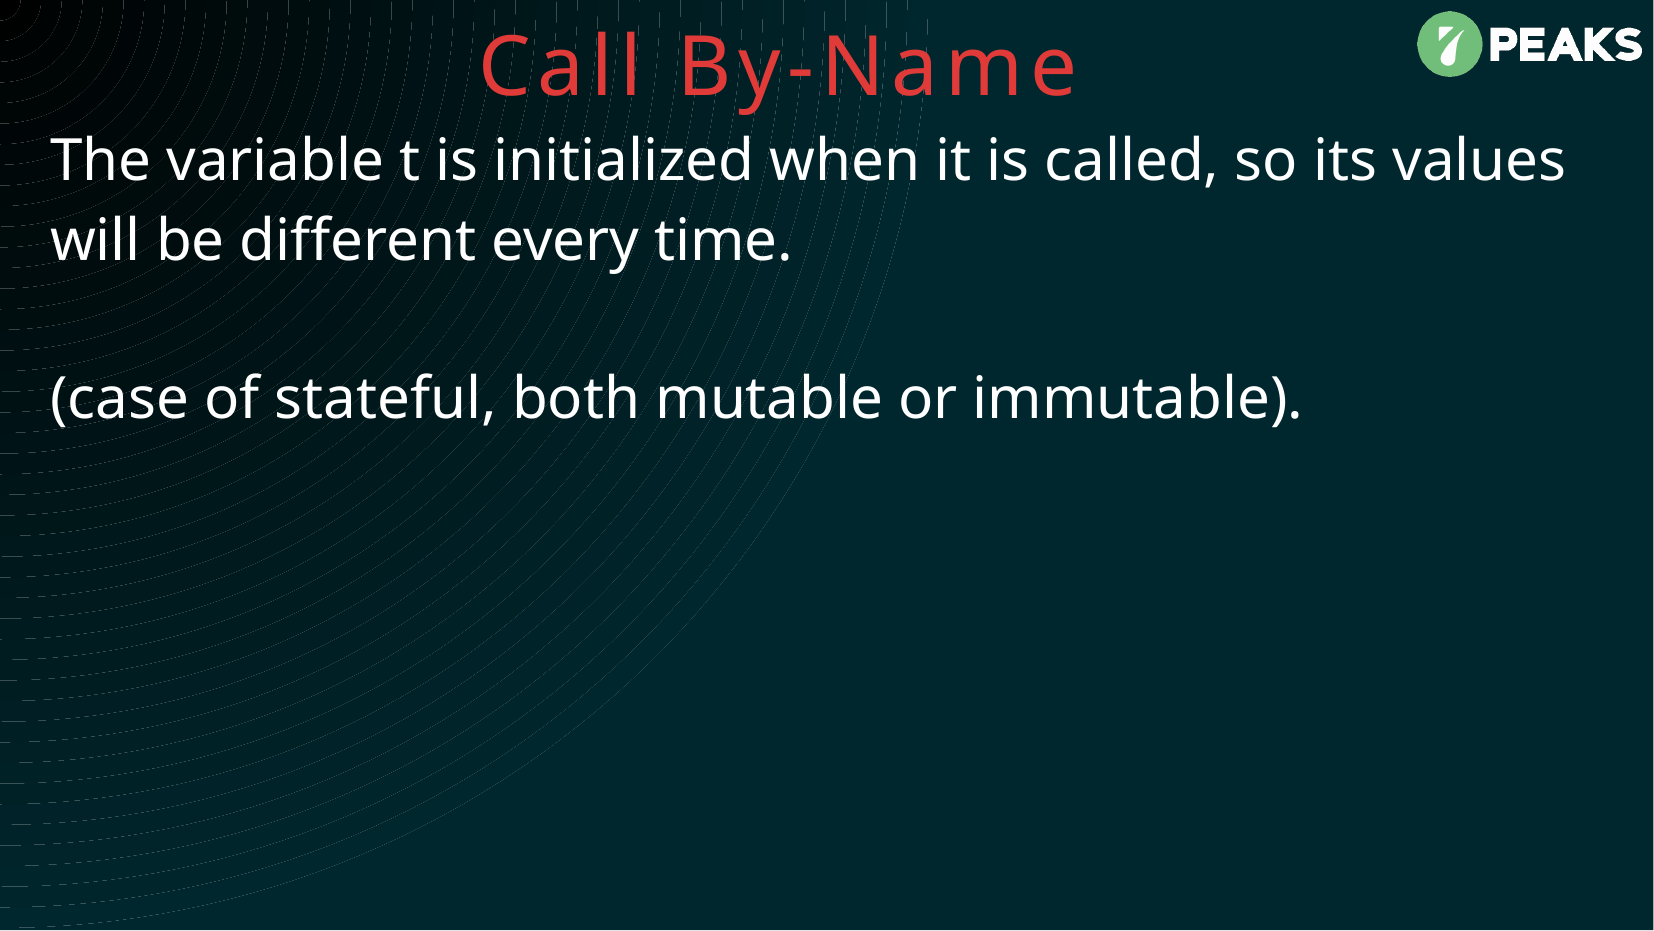

Call By-Name
The variable t is initialized when it is called, so its values will be different every time.
(case of stateful, both mutable or immutable).